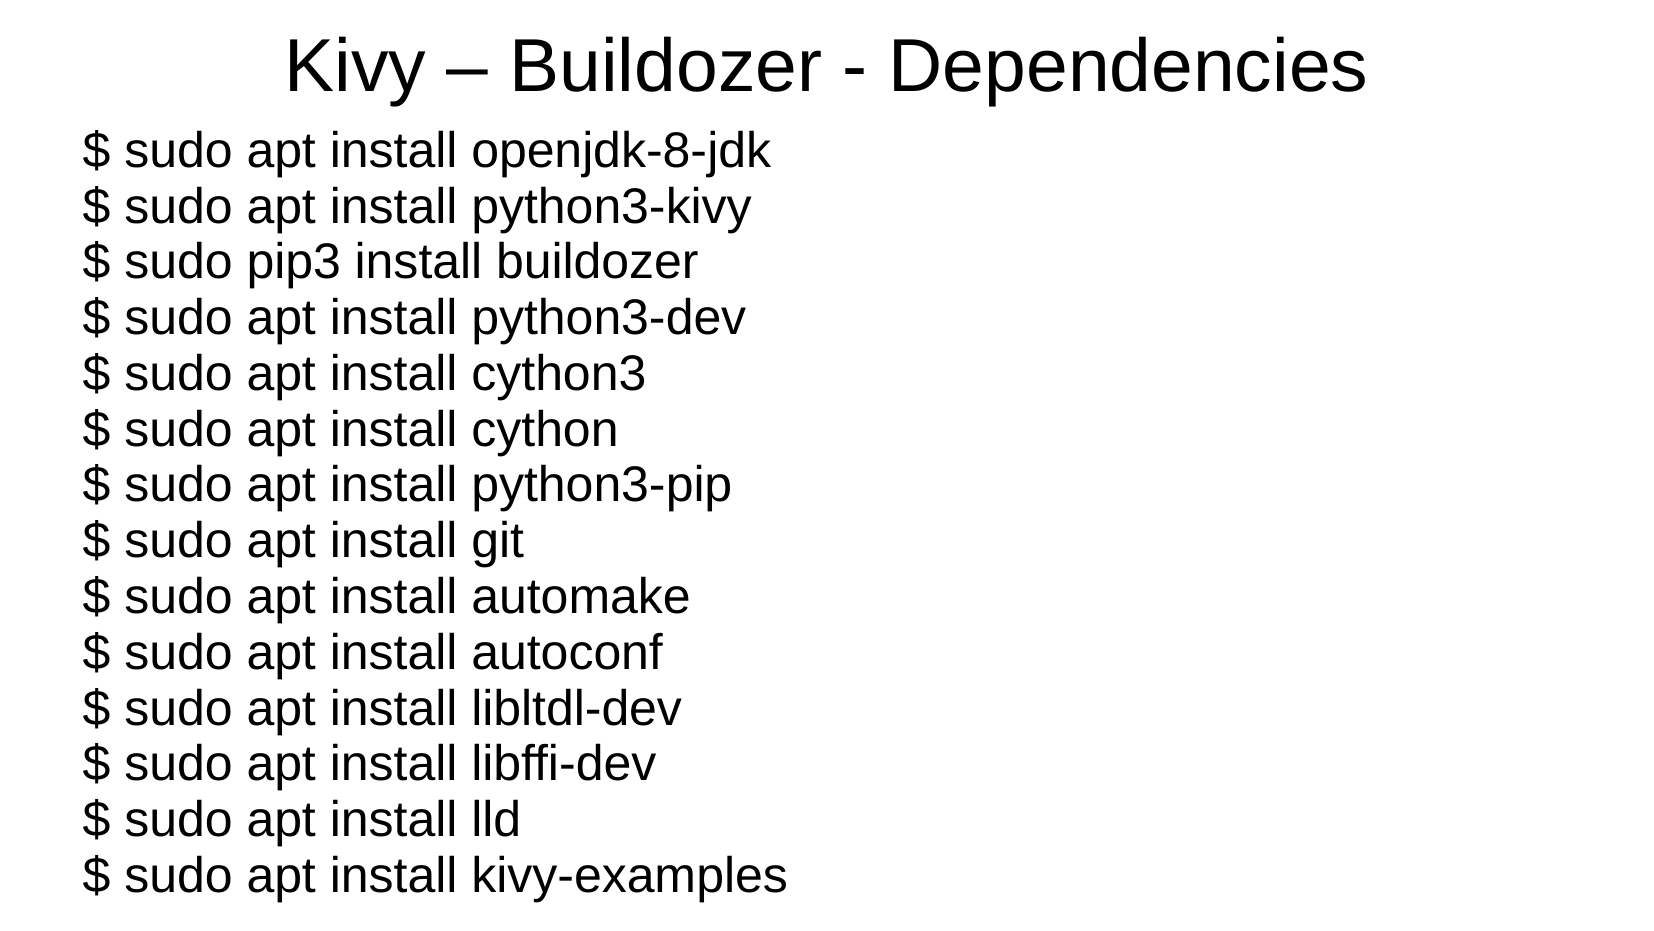

Kivy – Buildozer - Dependencies
# $ sudo apt install openjdk-8-jdk
$ sudo apt install python3-kivy
$ sudo pip3 install buildozer
$ sudo apt install python3-dev
$ sudo apt install cython3
$ sudo apt install cython
$ sudo apt install python3-pip
$ sudo apt install git
$ sudo apt install automake
$ sudo apt install autoconf
$ sudo apt install libltdl-dev
$ sudo apt install libffi-dev
$ sudo apt install lld
$ sudo apt install kivy-examples